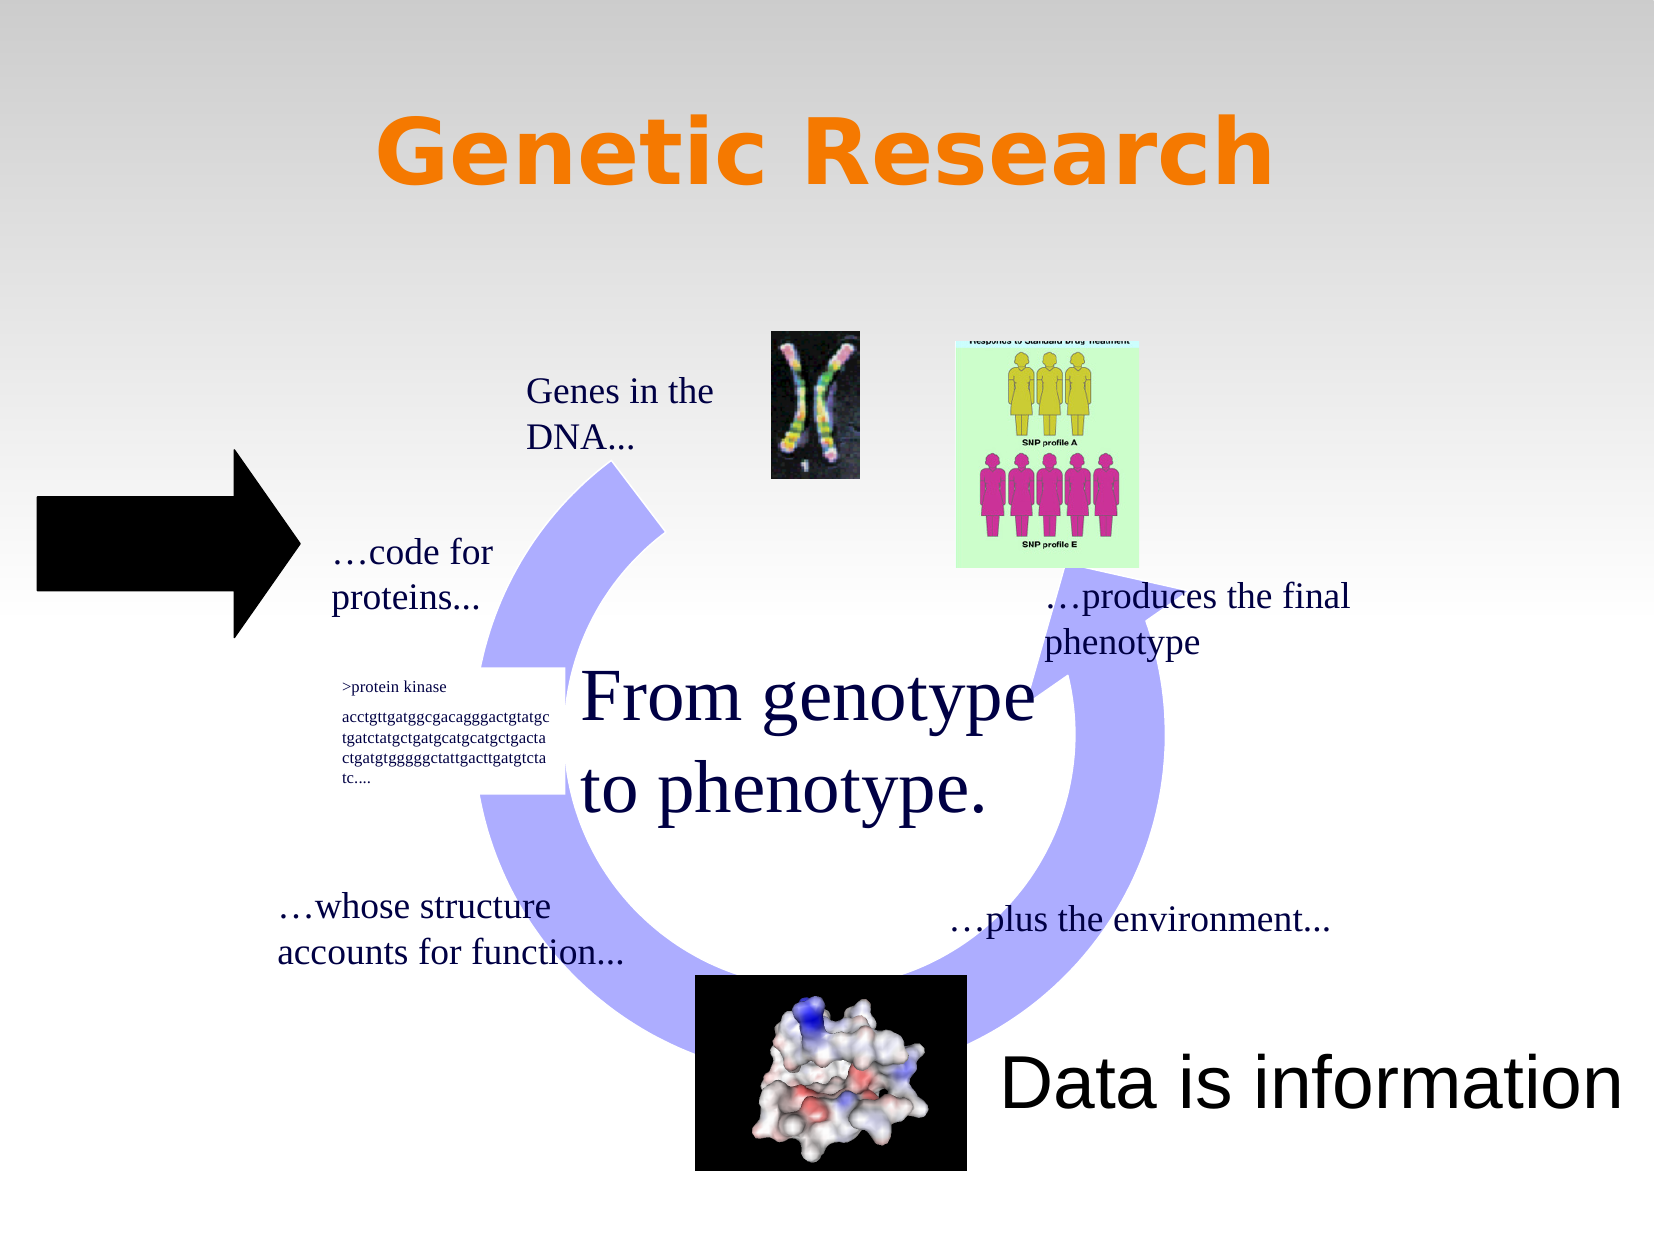

# Genetic Research
Genes in the DNA...
…code for proteins...
…produces the final phenotype
From genotype to phenotype.
>protein kinase
acctgttgatggcgacagggactgtatgctgatctatgctgatgcatgcatgctgactactgatgtgggggctattgacttgatgtctatc....
…whose structure accounts for function...
…plus the environment...
Data is information